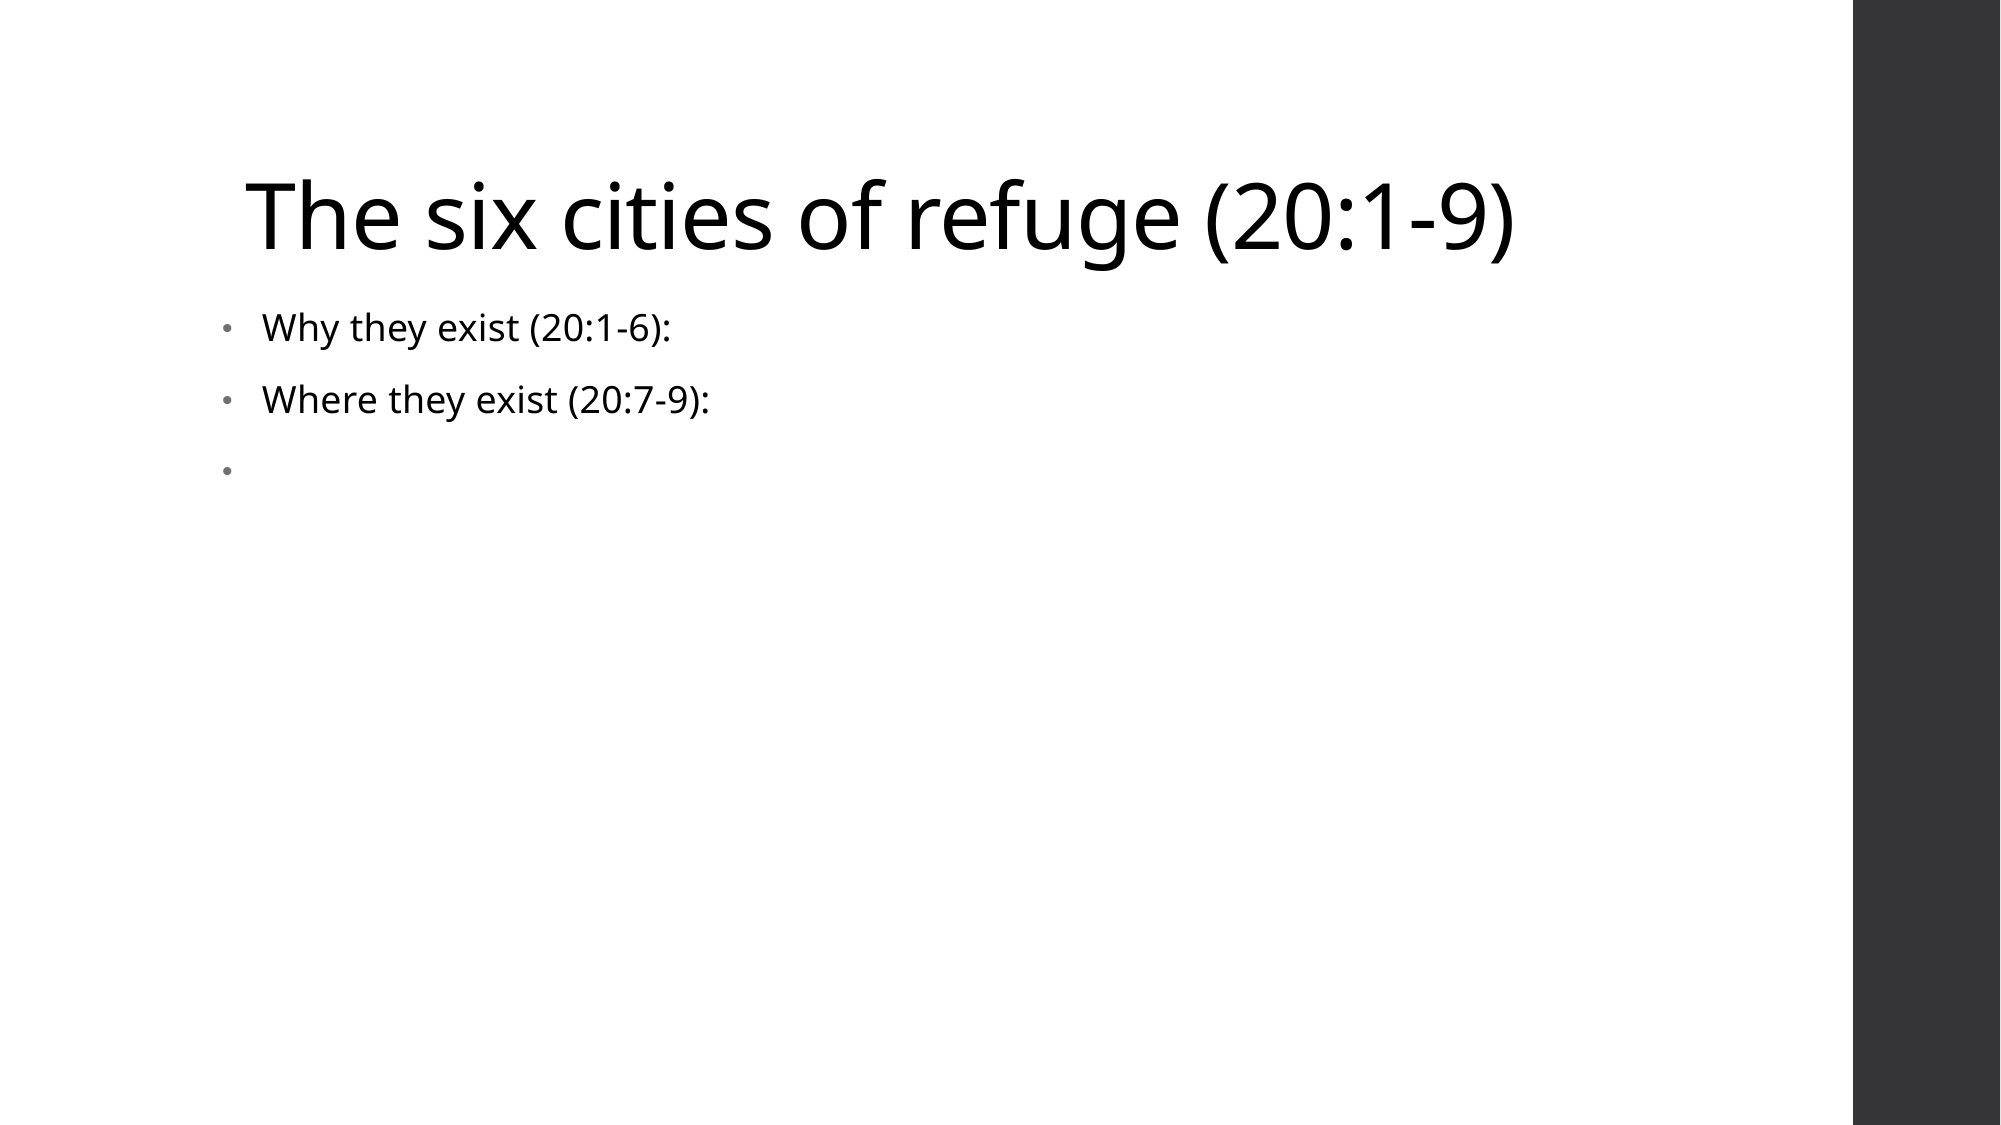

# The six cities of refuge (20:1-9)
 Why they exist (20:1-6):
 Where they exist (20:7-9):